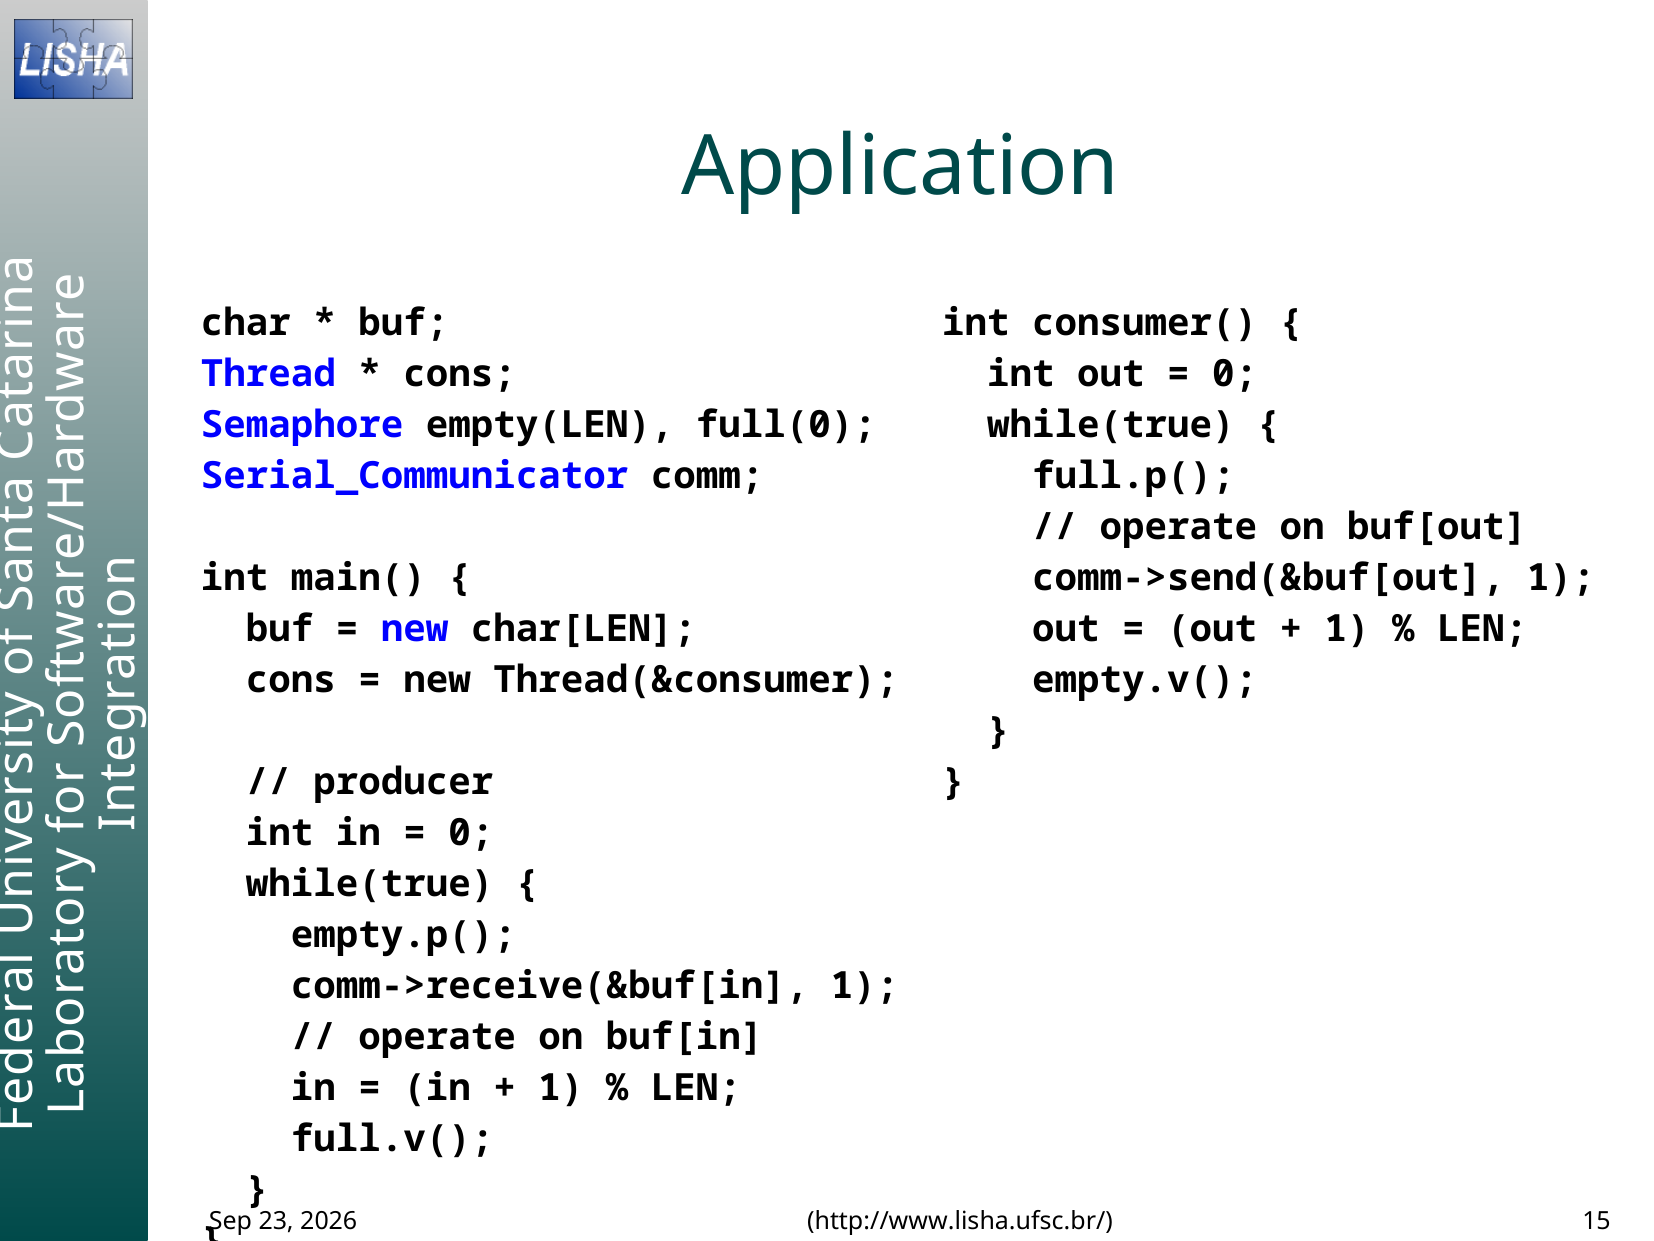

# Application
char * buf;
Thread * cons;
Semaphore empty(LEN), full(0);
Serial_Communicator comm;
int main() {
 buf = new char[LEN];
 cons = new Thread(&consumer);
 // producer
 int in = 0;
 while(true) {
 empty.p();
 comm->receive(&buf[in], 1);
 // operate on buf[in]
 in = (in + 1) % LEN;
 full.v();
 }
}
int consumer() {
 int out = 0;
 while(true) {
 full.p();
 // operate on buf[out]
 comm->send(&buf[out], 1);
 out = (out + 1) % LEN;
 empty.v();
 }
}